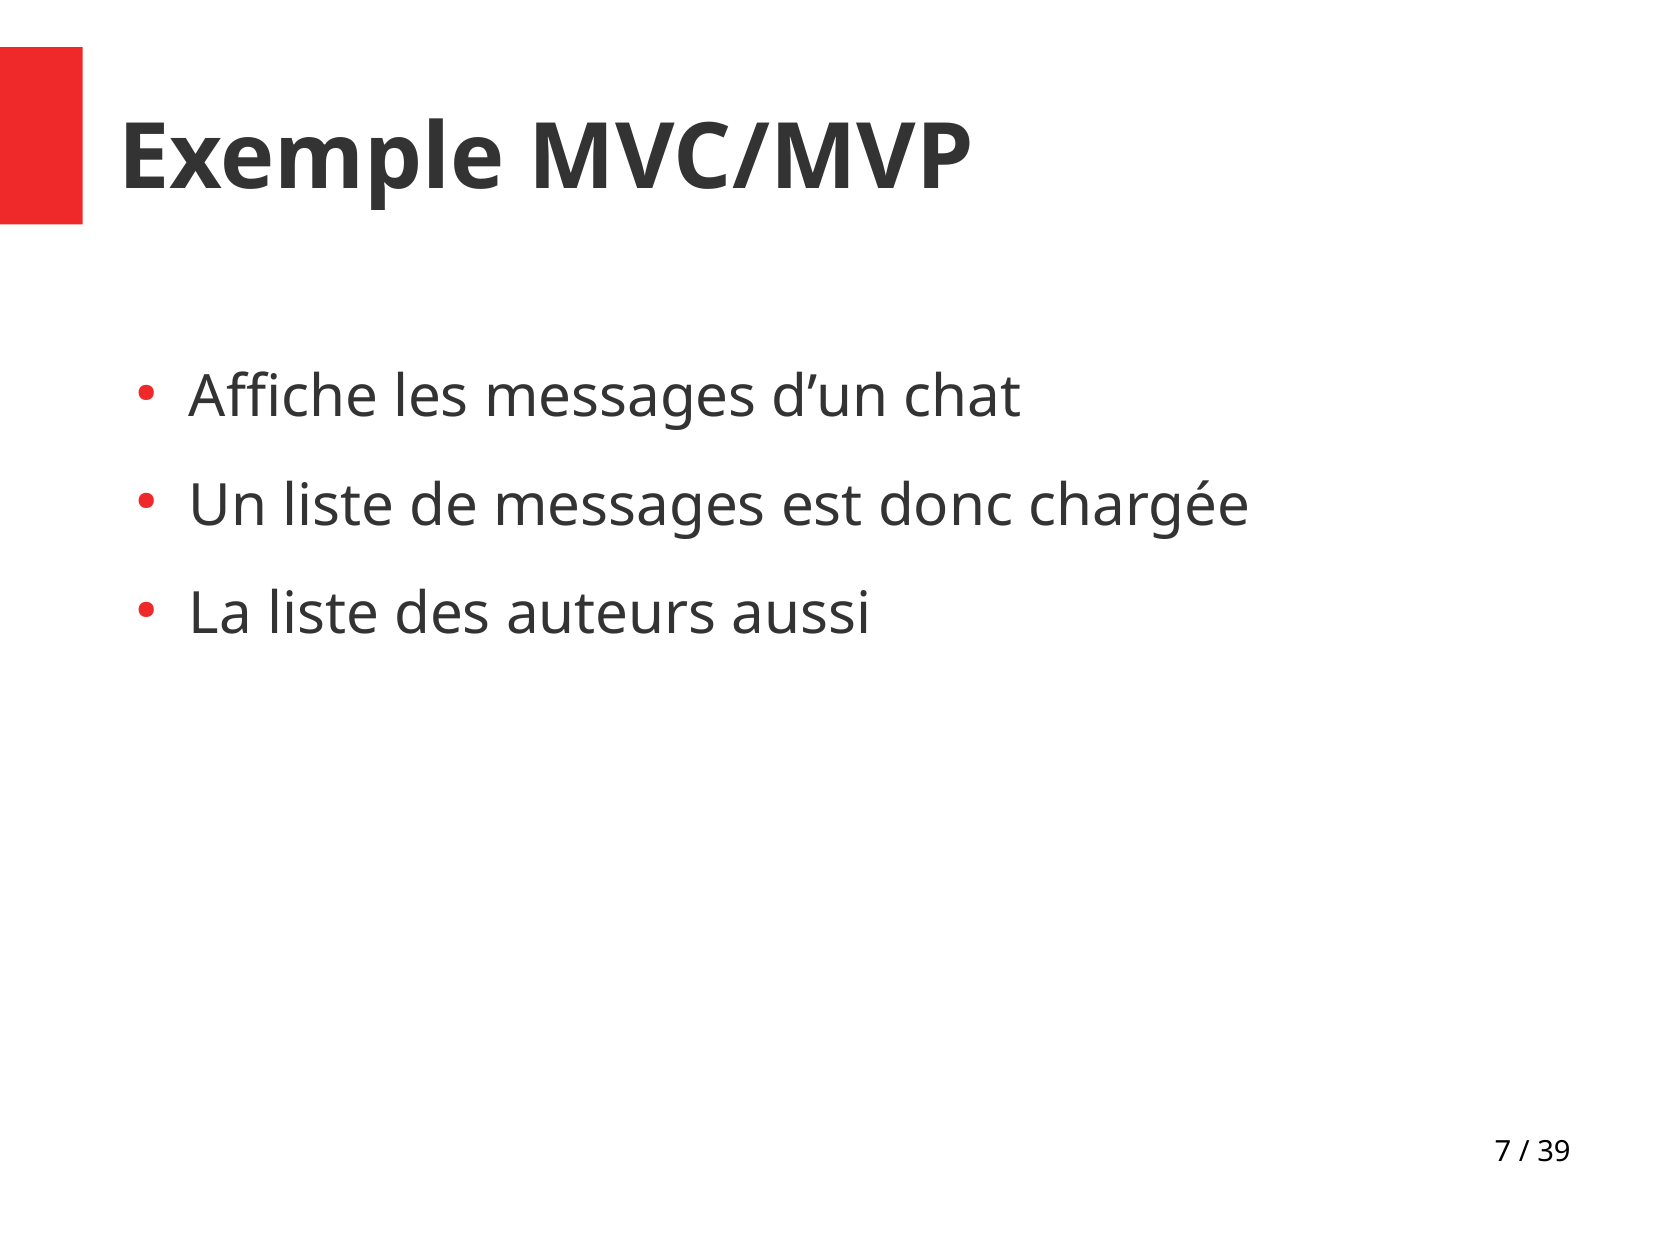

# Exemple MVC/MVP
Affiche les messages d’un chat
Un liste de messages est donc chargée
La liste des auteurs aussi
7